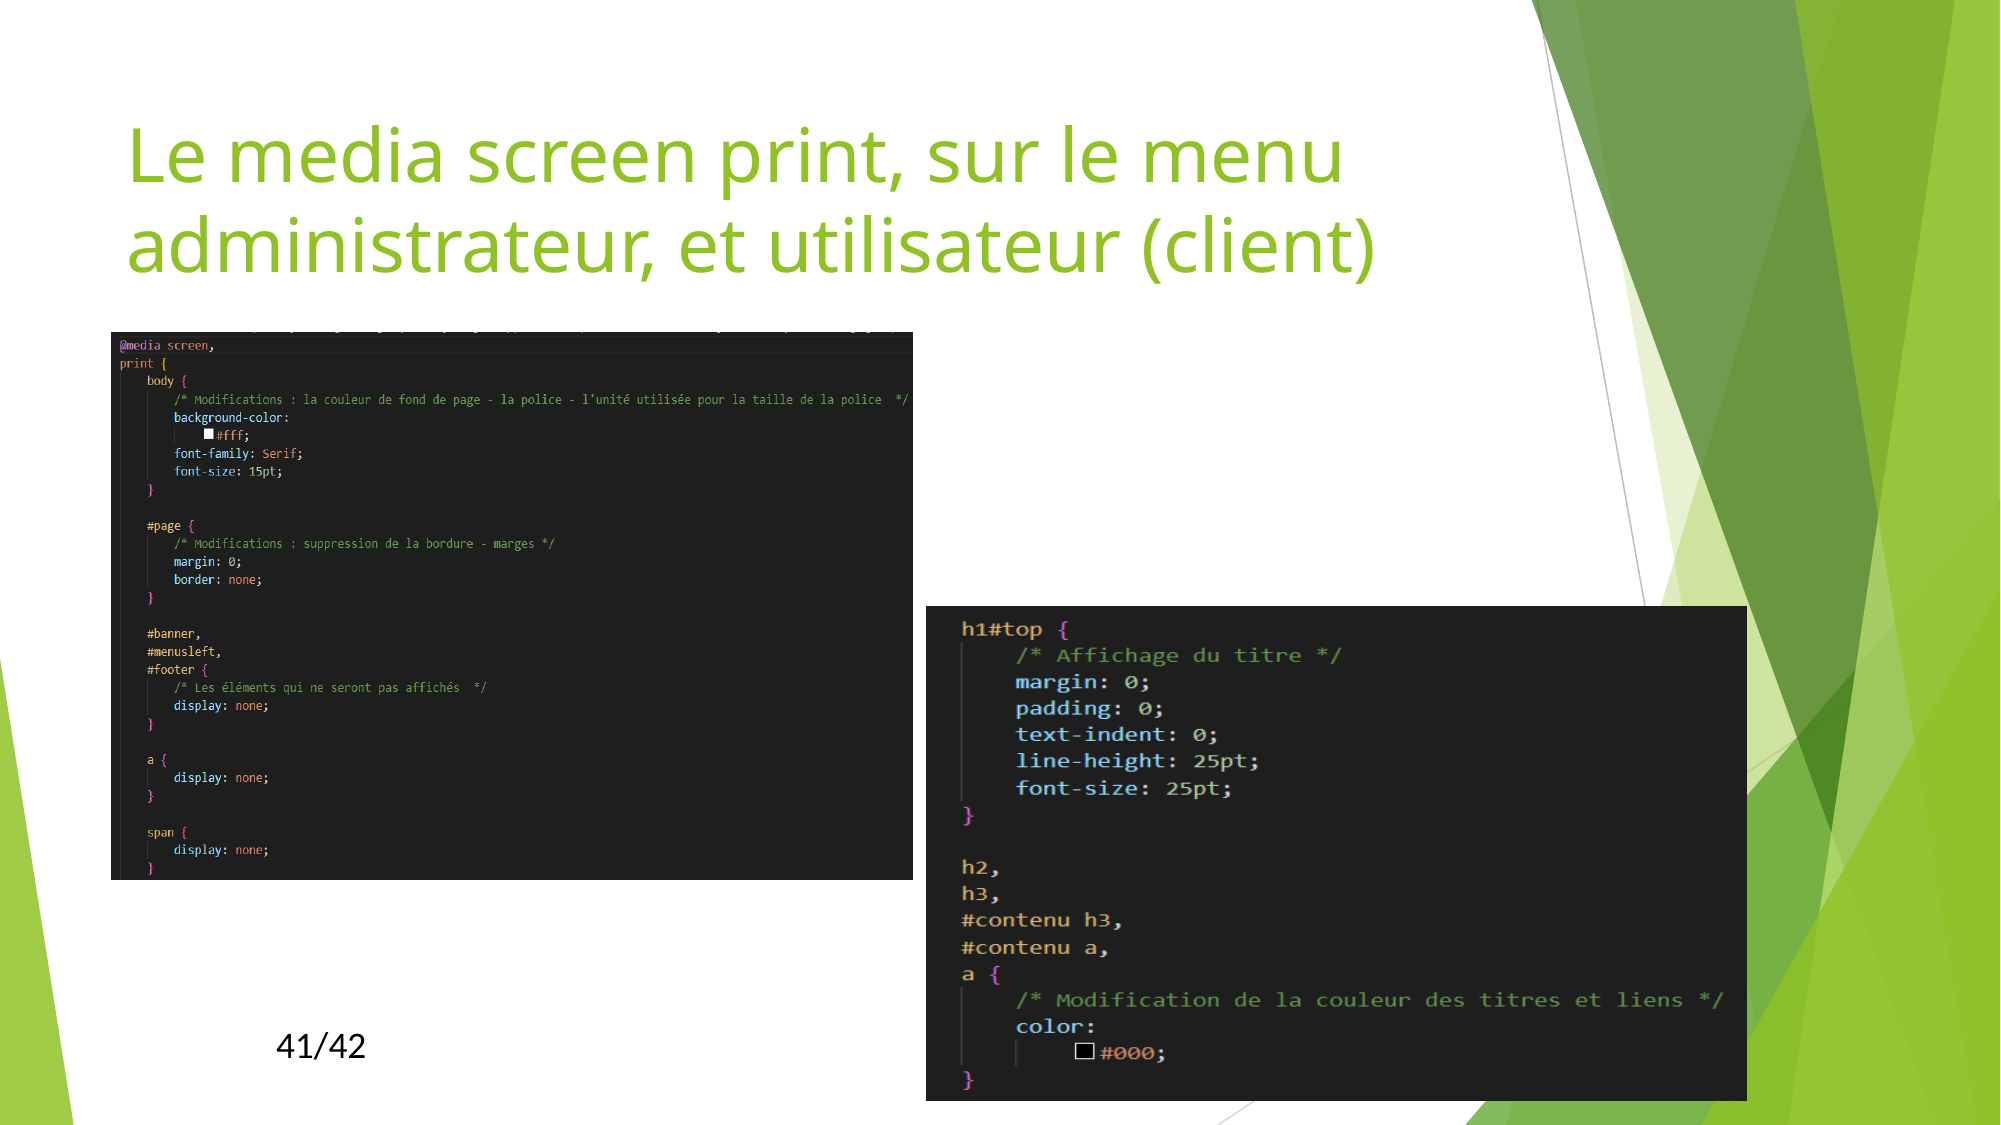

# Le media screen print, sur le menu administrateur, et utilisateur (client)
41/42